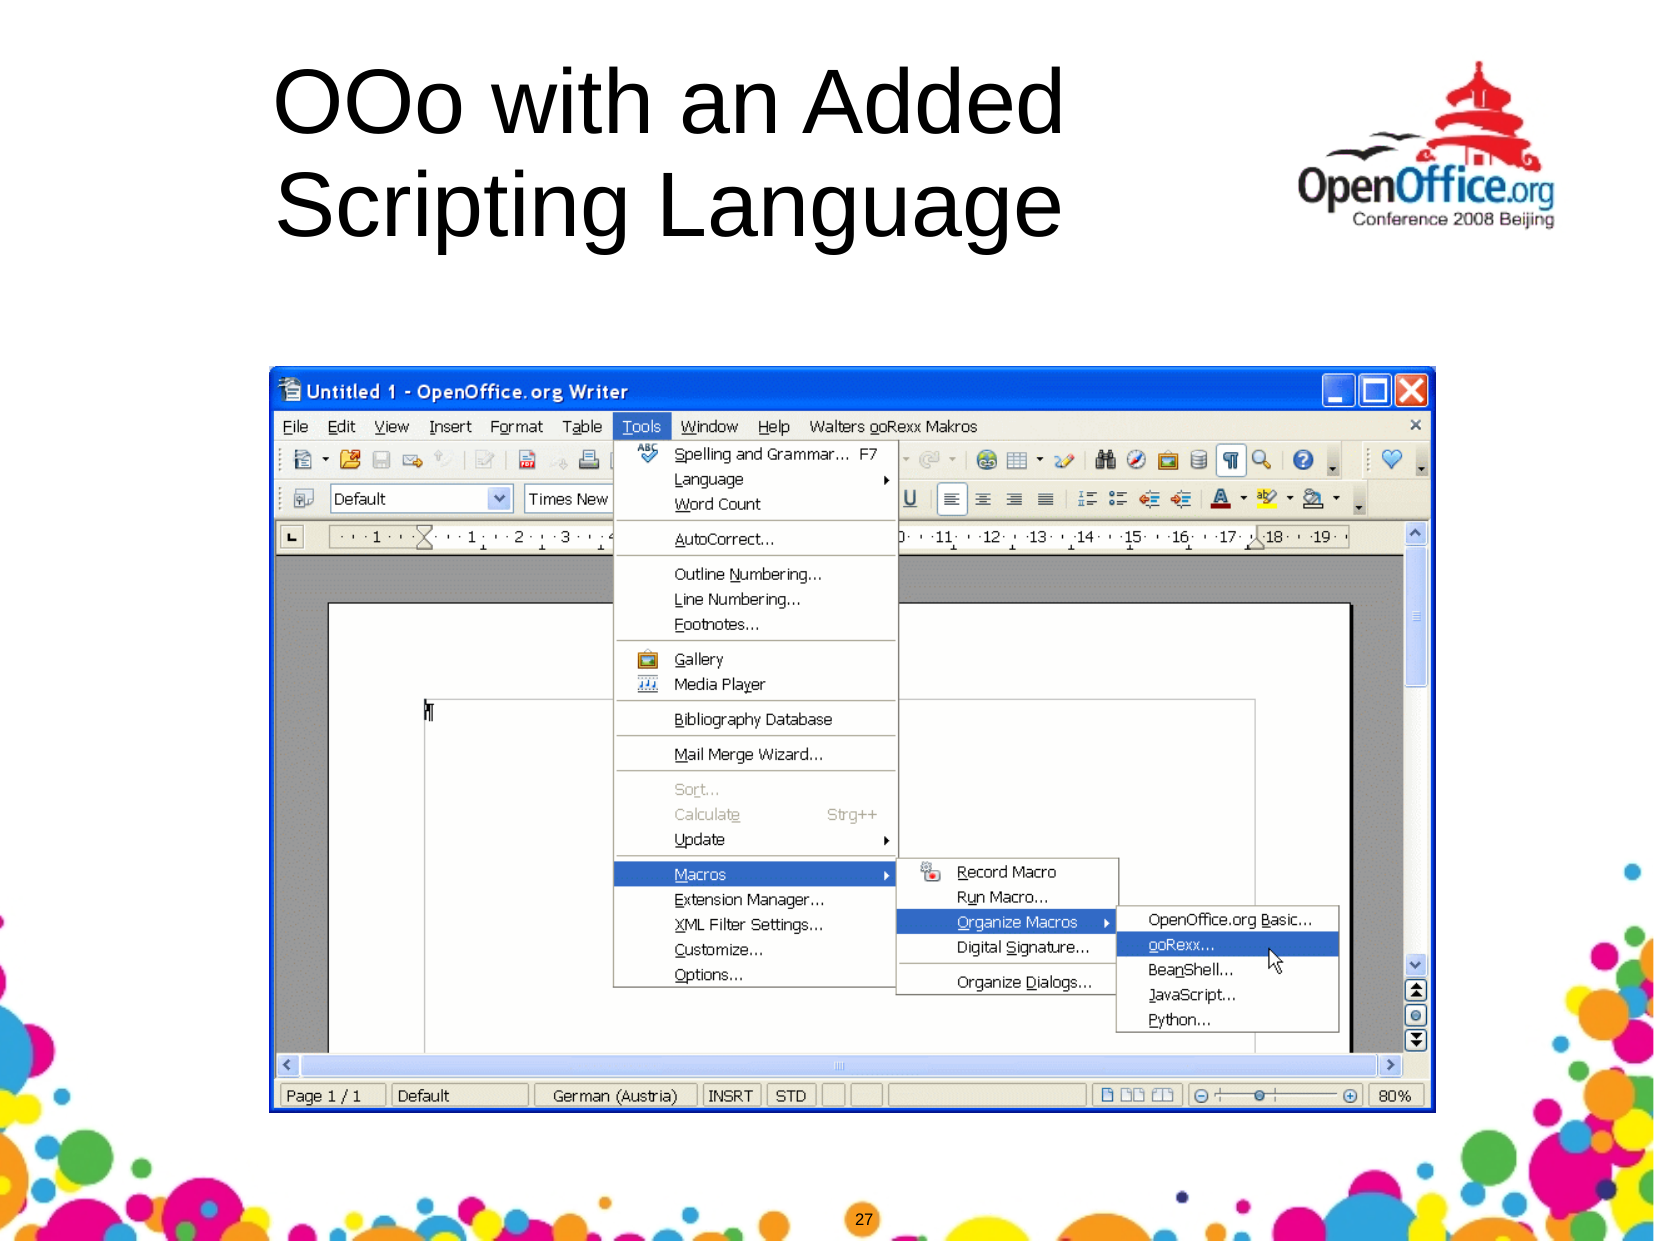

# OOo with an Added Scripting Language
27